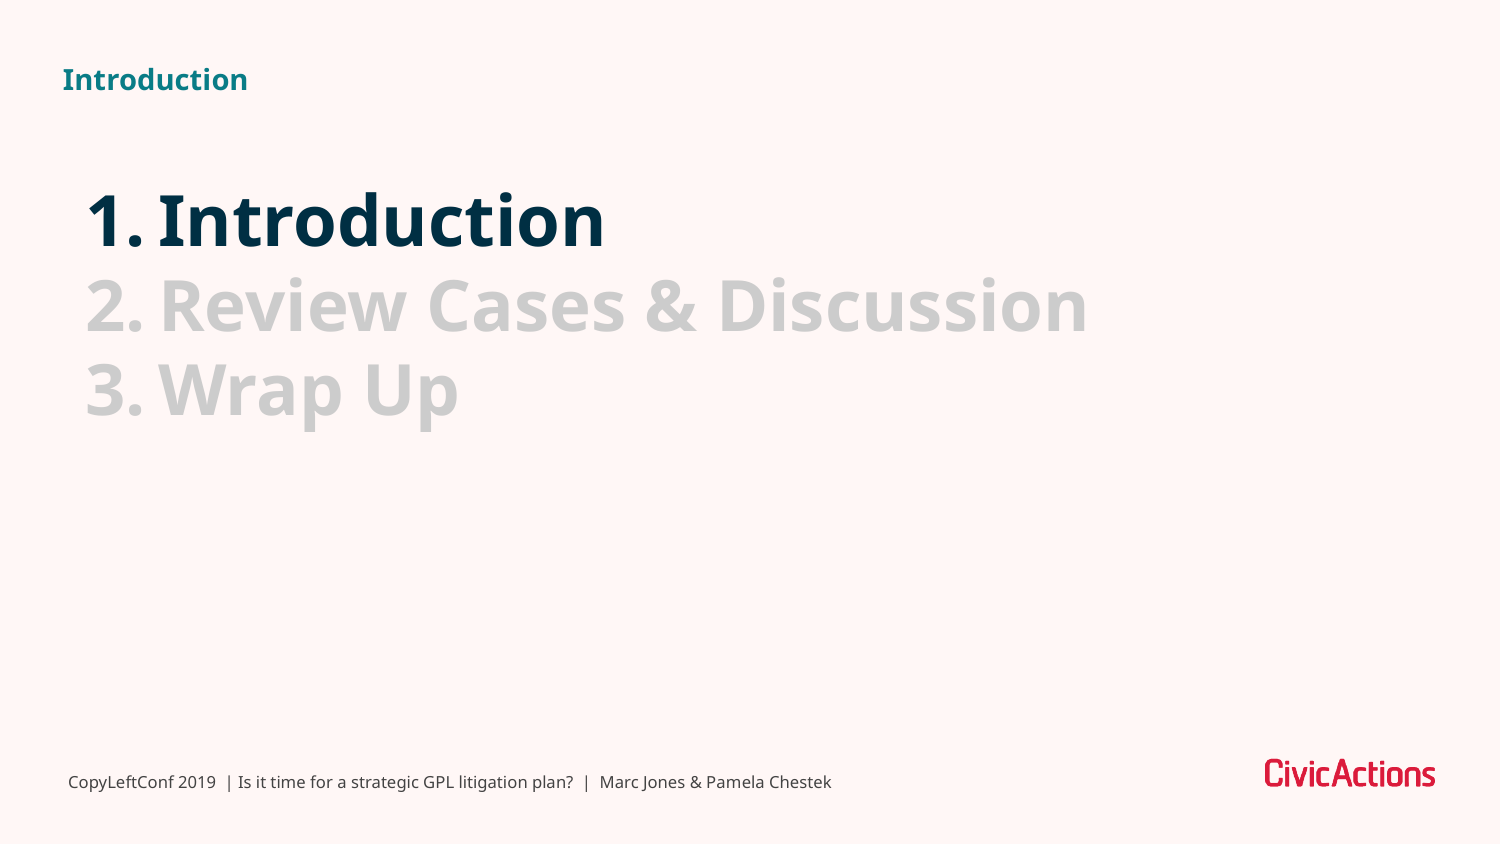

Introduction
# Introduction
Review Cases & Discussion
Wrap Up
CopyLeftConf 2019 | Is it time for a strategic GPL litigation plan? | Marc Jones & Pamela Chestek